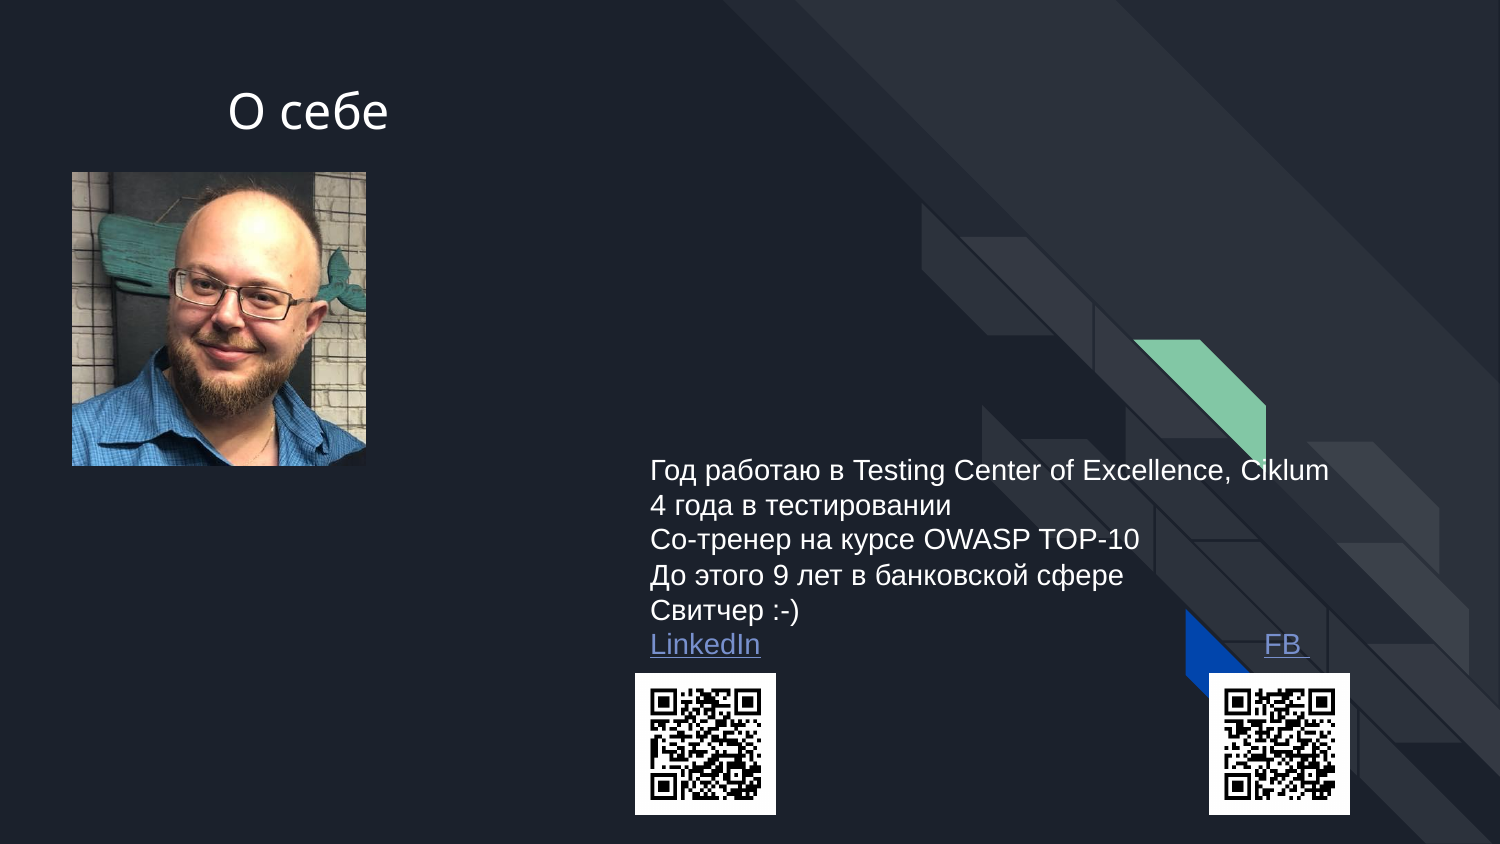

# О себе
Год работаю в Testing Center of Excellence, Ciklum
4 года в тестировании
Со-тренер на курсе OWASP TOP-10
До этого 9 лет в банковской сфере
Свитчер :-)
LinkedIn FB